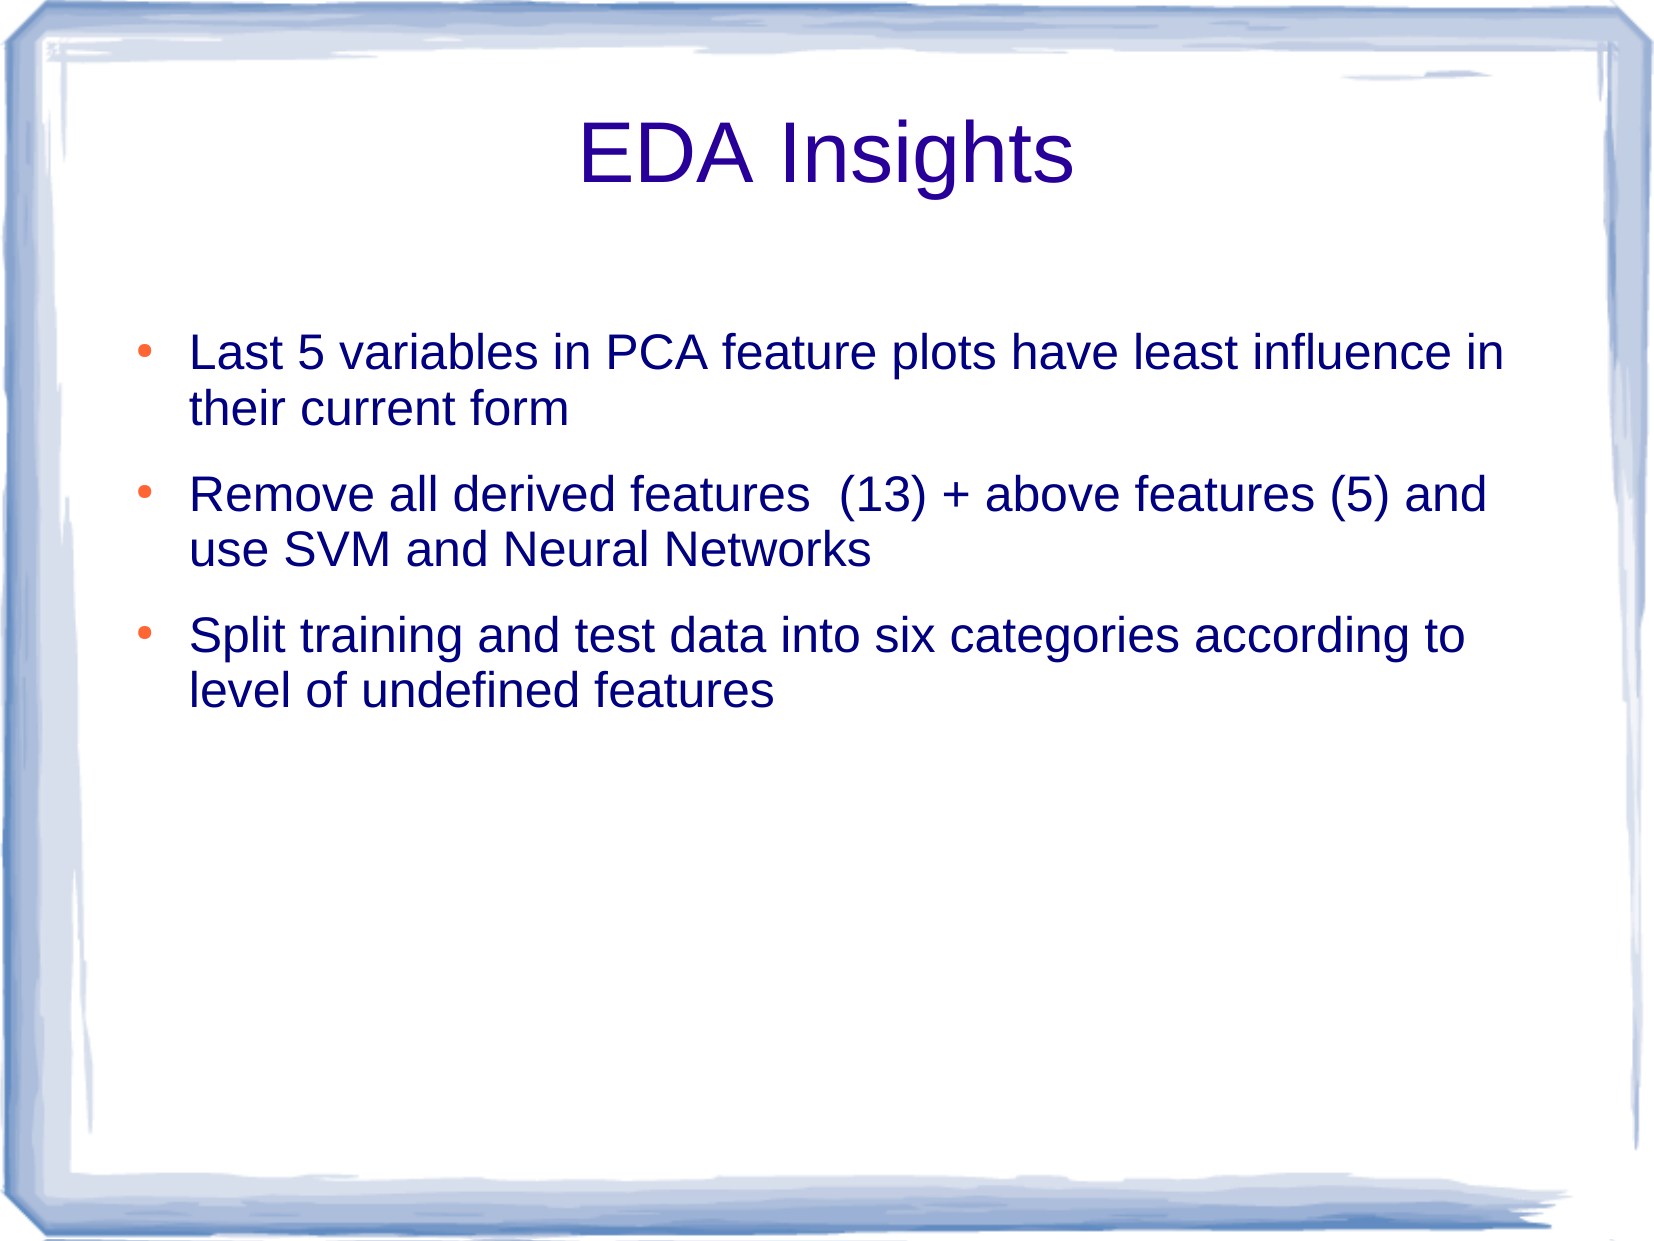

# EDA Insights
Last 5 variables in PCA feature plots have least influence in their current form
Remove all derived features (13) + above features (5) and use SVM and Neural Networks
Split training and test data into six categories according to level of undefined features